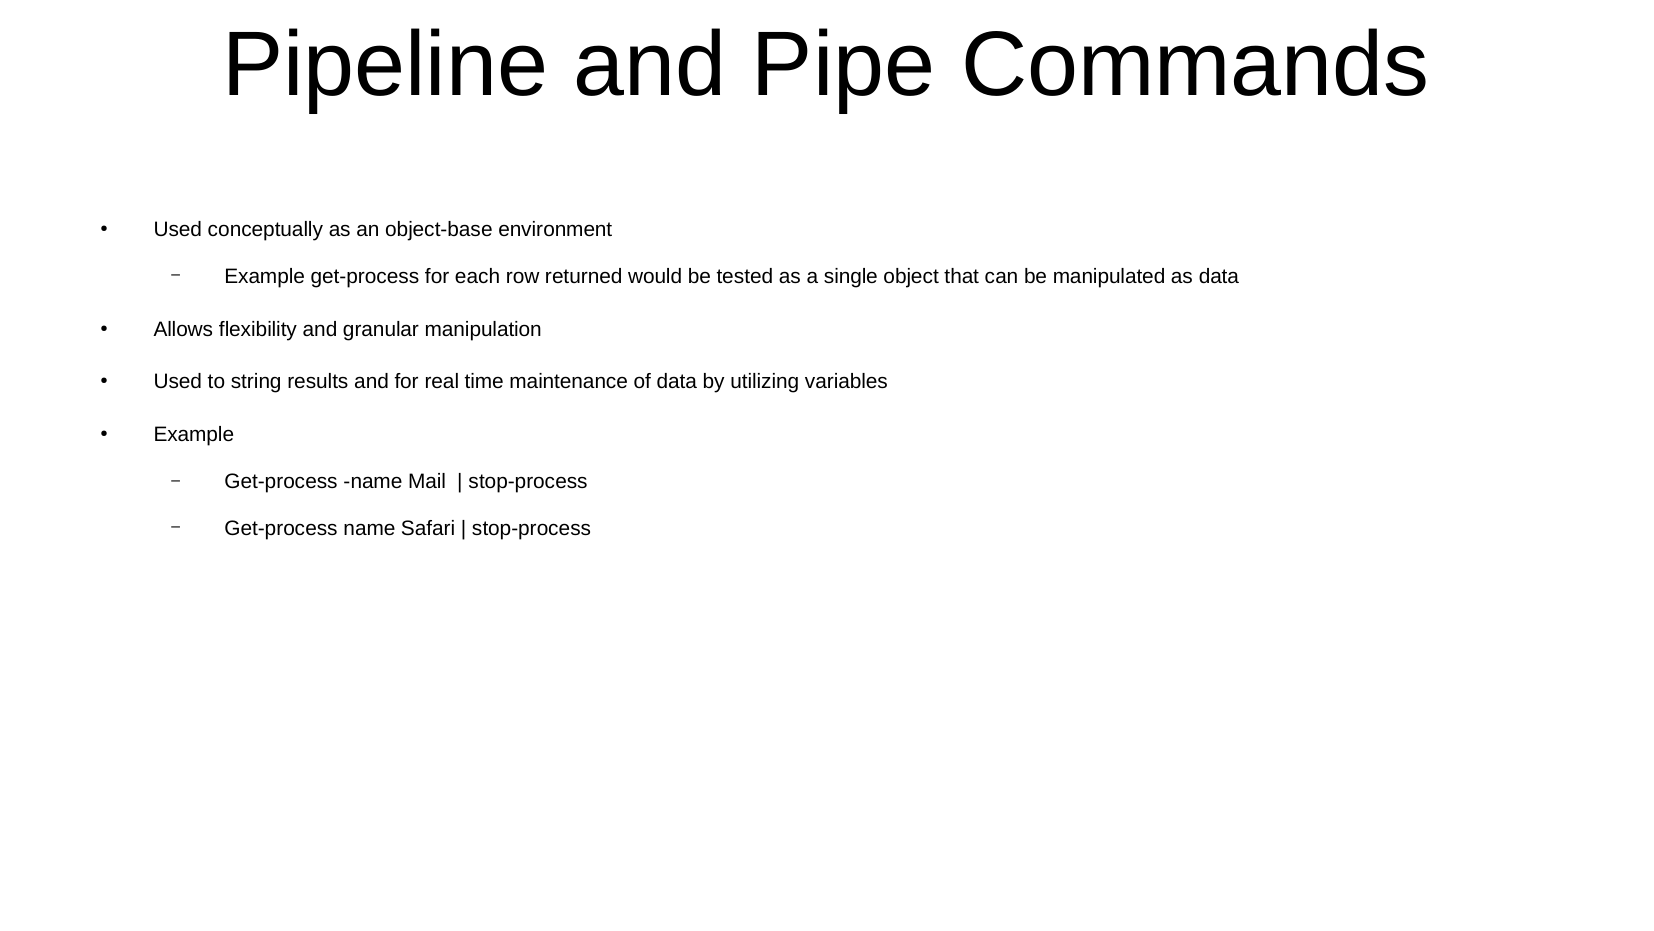

# Pipeline and Pipe Commands
Used conceptually as an object-base environment
Example get-process for each row returned would be tested as a single object that can be manipulated as data
Allows flexibility and granular manipulation
Used to string results and for real time maintenance of data by utilizing variables
Example
Get-process -name Mail | stop-process
Get-process name Safari | stop-process